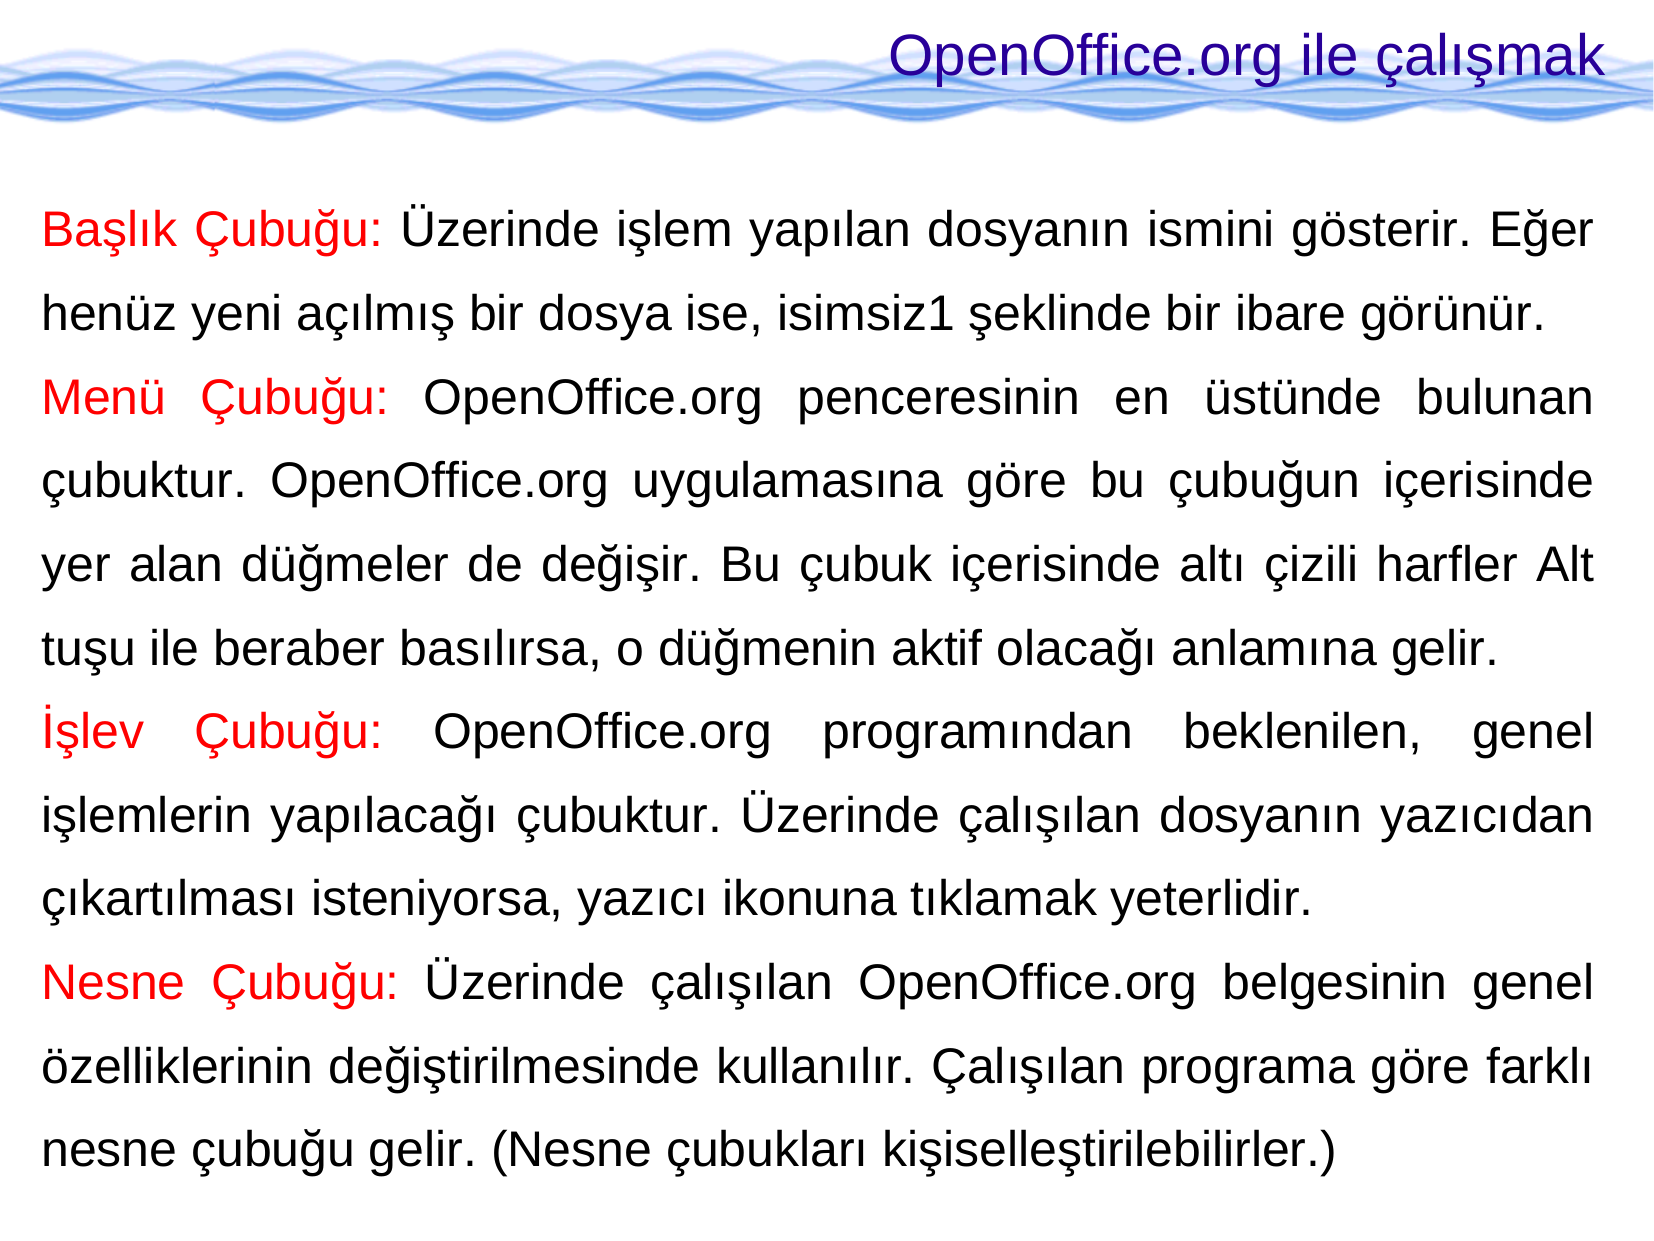

OpenOffice.org ile çalışmak
Başlık Çubuğu: Üzerinde işlem yapılan dosyanın ismini gösterir. Eğer henüz yeni açılmış bir dosya ise, isimsiz1 şeklinde bir ibare görünür.
Menü Çubuğu: OpenOffice.org penceresinin en üstünde bulunan çubuktur. OpenOffice.org uygulamasına göre bu çubuğun içerisinde yer alan düğmeler de değişir. Bu çubuk içerisinde altı çizili harfler Alt tuşu ile beraber basılırsa, o düğmenin aktif olacağı anlamına gelir.
İşlev Çubuğu: OpenOffice.org programından beklenilen, genel işlemlerin yapılacağı çubuktur. Üzerinde çalışılan dosyanın yazıcıdan çıkartılması isteniyorsa, yazıcı ikonuna tıklamak yeterlidir.
Nesne Çubuğu: Üzerinde çalışılan OpenOffice.org belgesinin genel özelliklerinin değiştirilmesinde kullanılır. Çalışılan programa göre farklı nesne çubuğu gelir. (Nesne çubukları kişiselleştirilebilirler.)